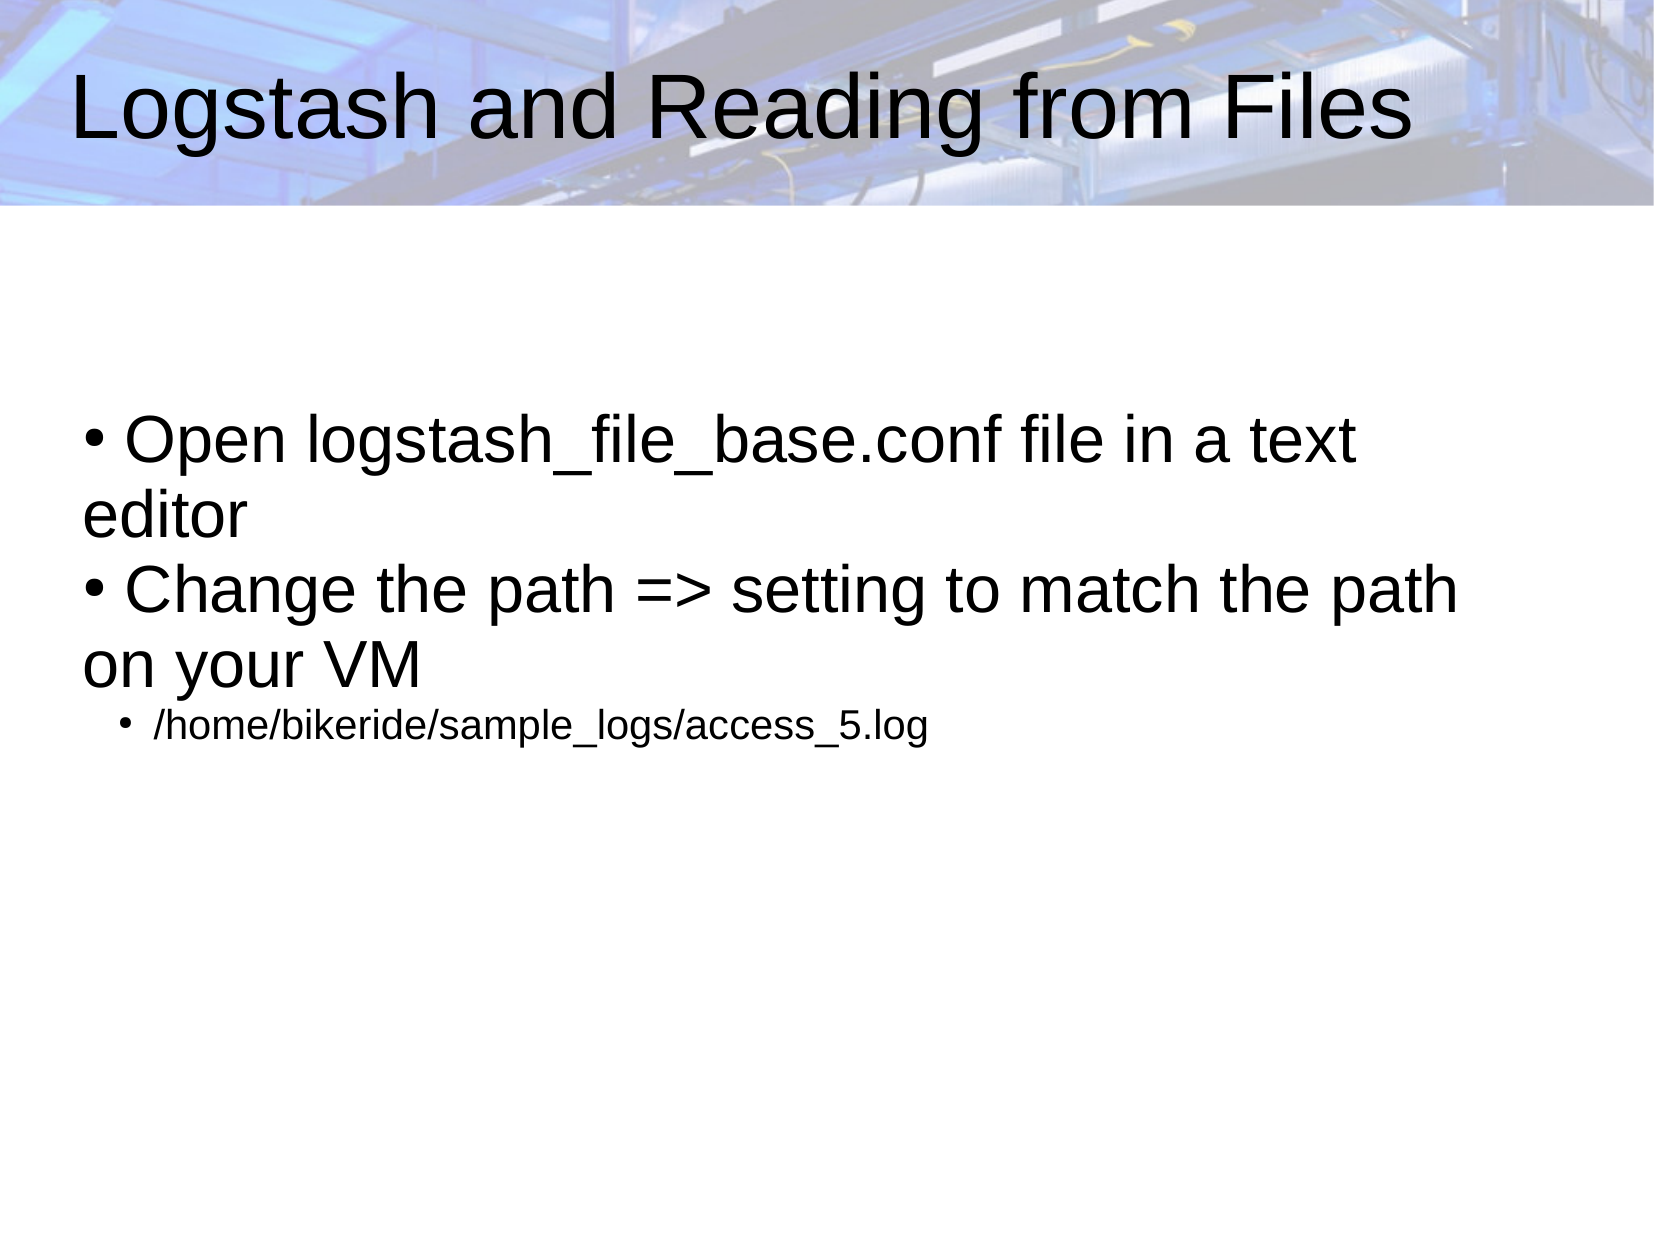

# Logstash and Reading from Files
 Open logstash_file_base.conf file in a text editor
 Change the path => setting to match the path on your VM
/home/bikeride/sample_logs/access_5.log